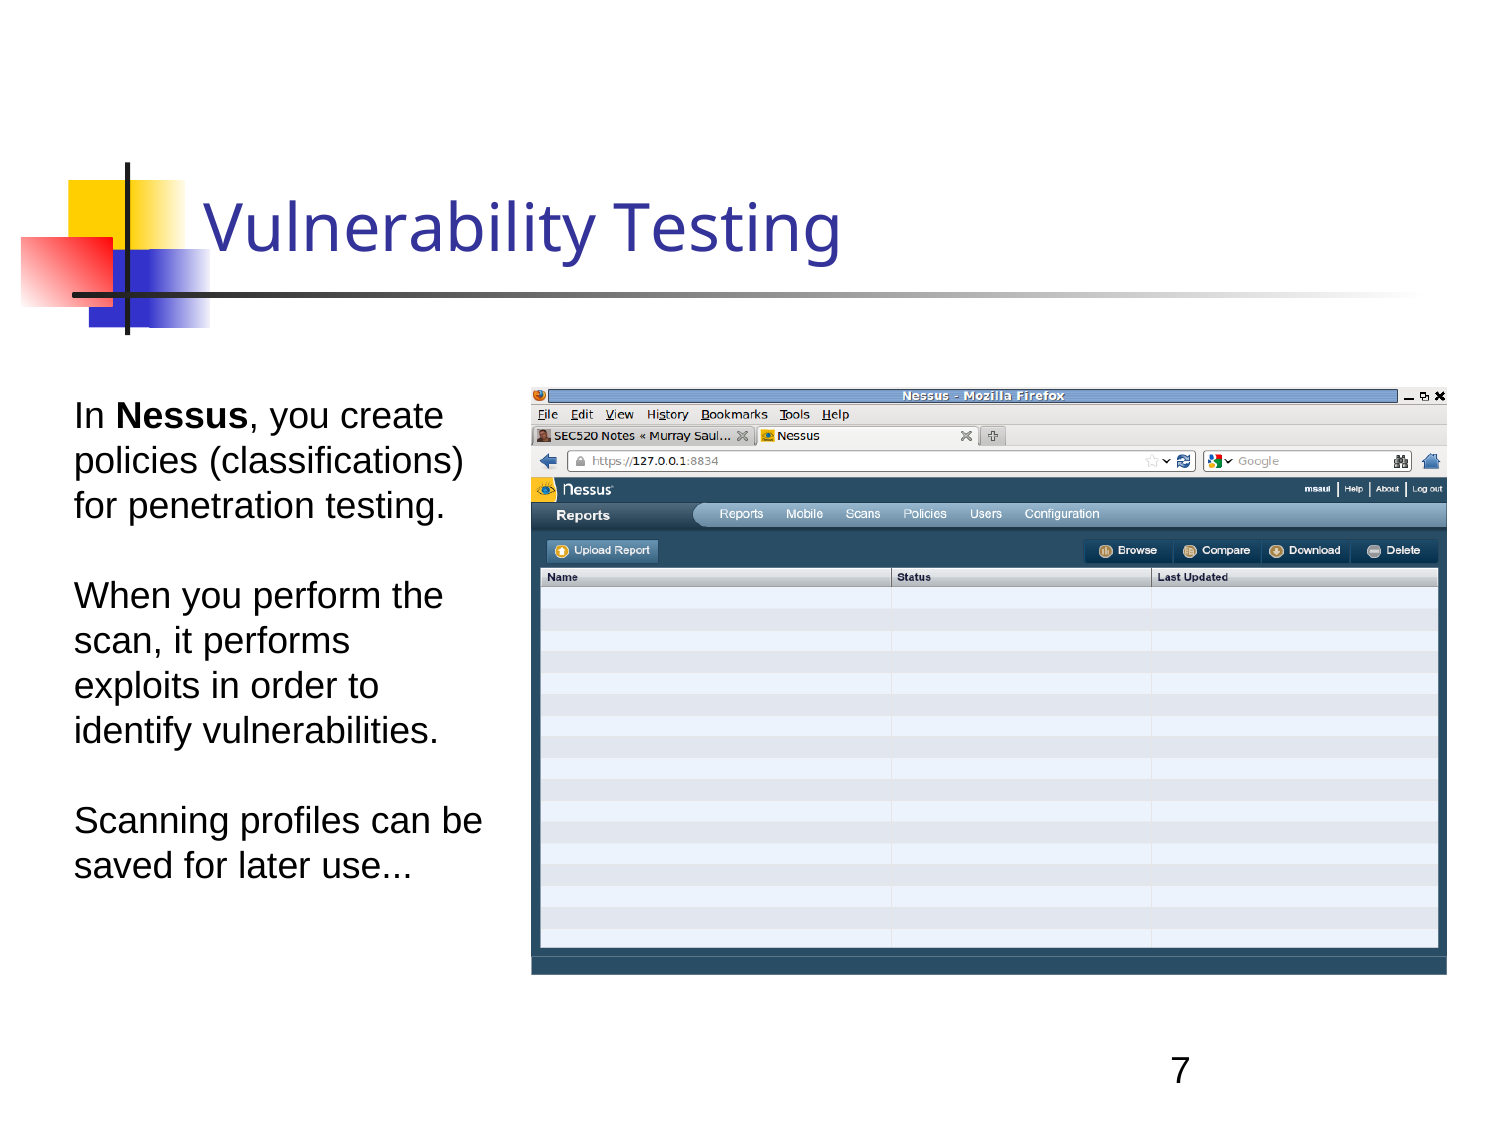

# Vulnerability Testing
In Nessus, you create policies (classifications) for penetration testing.
When you perform the scan, it performs exploits in order to identify vulnerabilities.
Scanning profiles can be saved for later use...
7